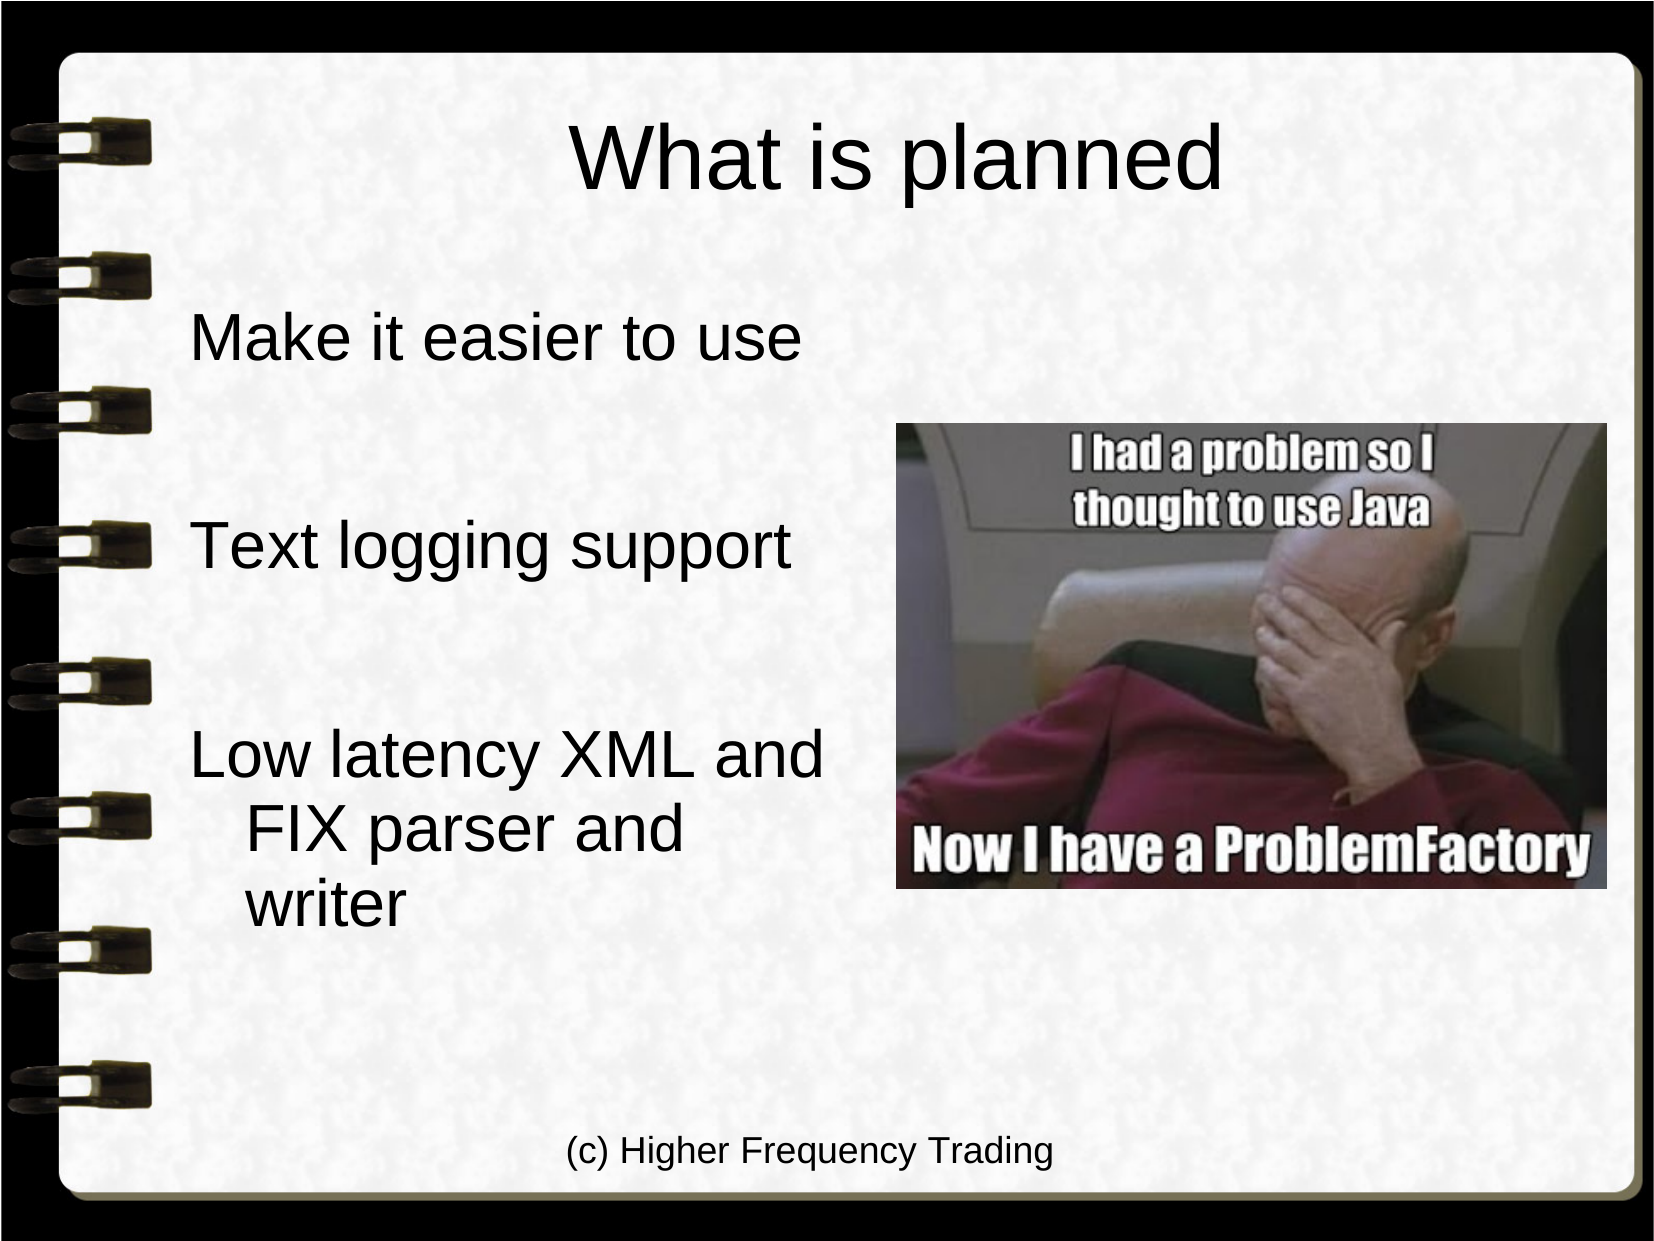

# What is planned
Make it easier to use
Text logging support
Low latency XML and FIX parser and writer